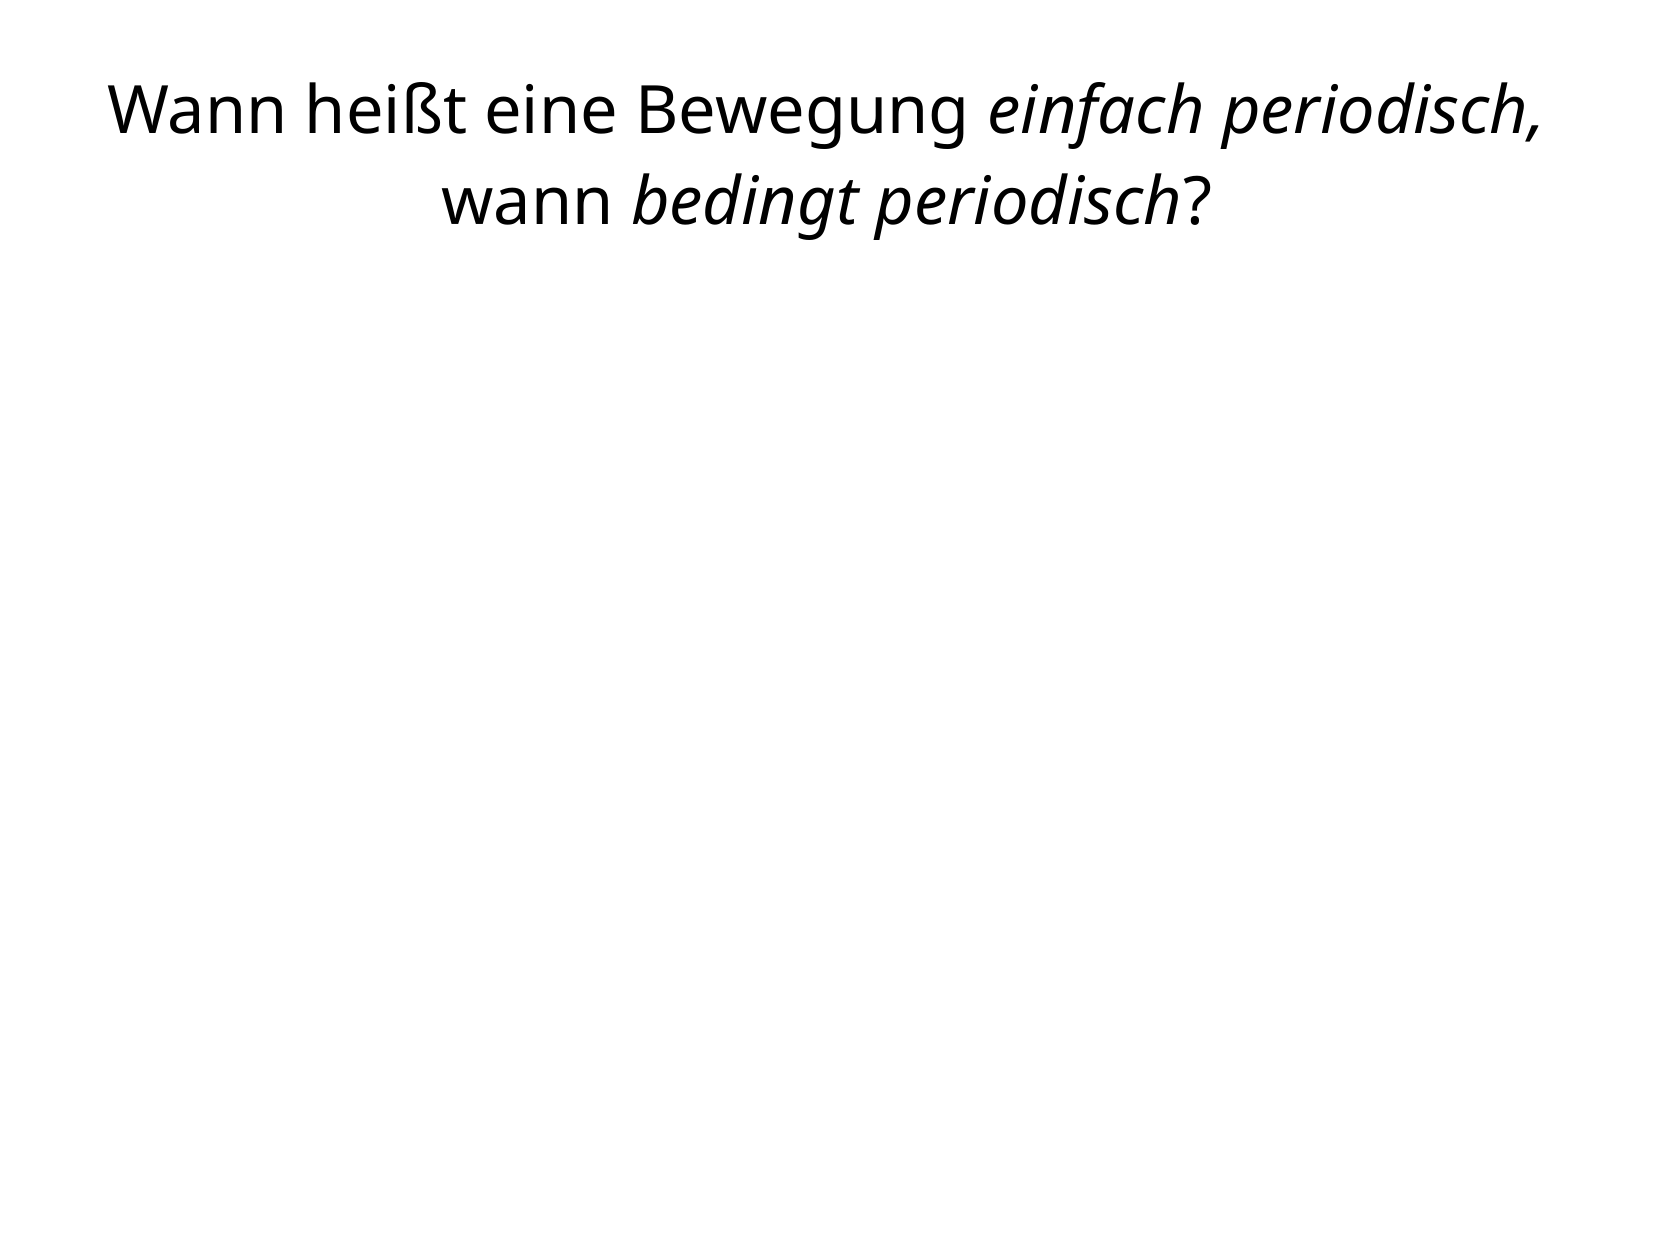

# Wann heißt eine Bewegung einfach periodisch, wann bedingt periodisch?